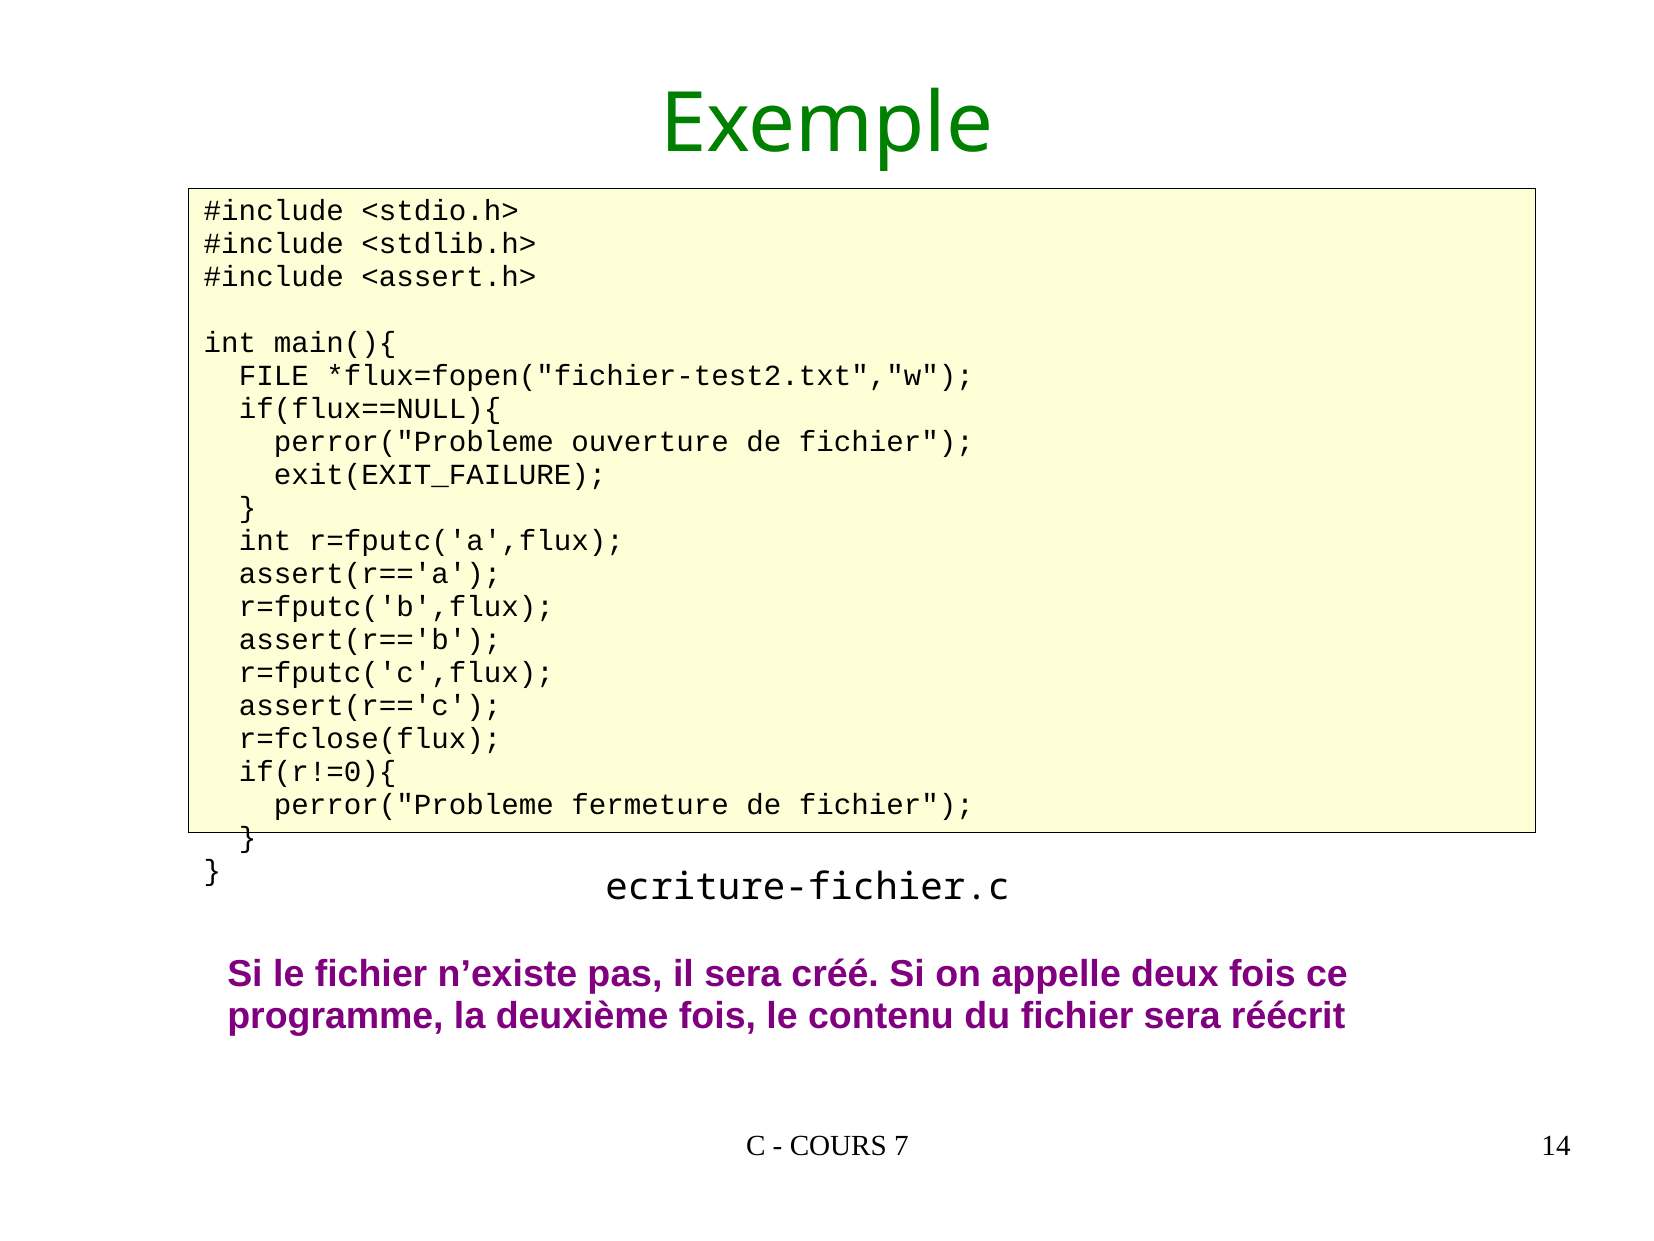

# Exemple
#include <stdio.h>
#include <stdlib.h>
#include <assert.h>
int main(){
 FILE *flux=fopen("fichier-test2.txt","w");
 if(flux==NULL){
 perror("Probleme ouverture de fichier");
 exit(EXIT_FAILURE);
 }
 int r=fputc('a',flux);
 assert(r=='a');
 r=fputc('b',flux);
 assert(r=='b');
 r=fputc('c',flux);
 assert(r=='c');
 r=fclose(flux);
 if(r!=0){
 perror("Probleme fermeture de fichier");
 }
}
ecriture-fichier.c
Si le fichier n’existe pas, il sera créé. Si on appelle deux fois ce programme, la deuxième fois, le contenu du fichier sera réécrit
C - COURS 7
14